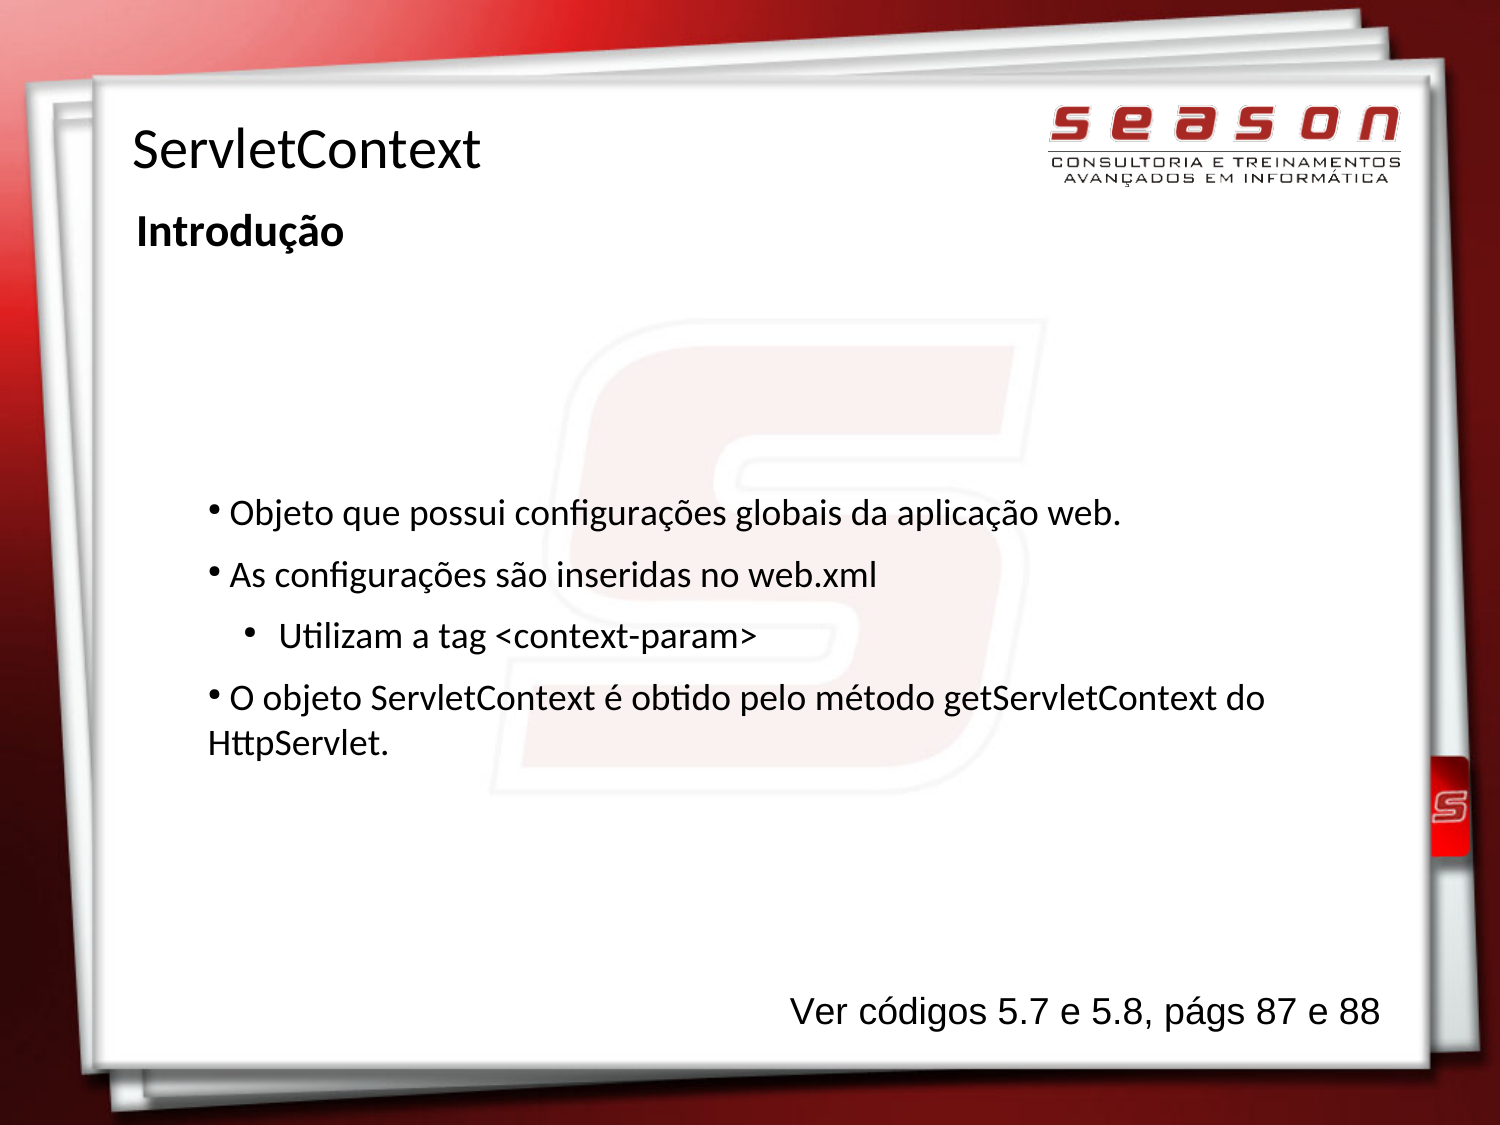

# ServletContext
Introdução
 Objeto que possui configurações globais da aplicação web.
 As configurações são inseridas no web.xml
Utilizam a tag <context-param>
 O objeto ServletContext é obtido pelo método getServletContext do HttpServlet.
Ver códigos 5.7 e 5.8, págs 87 e 88